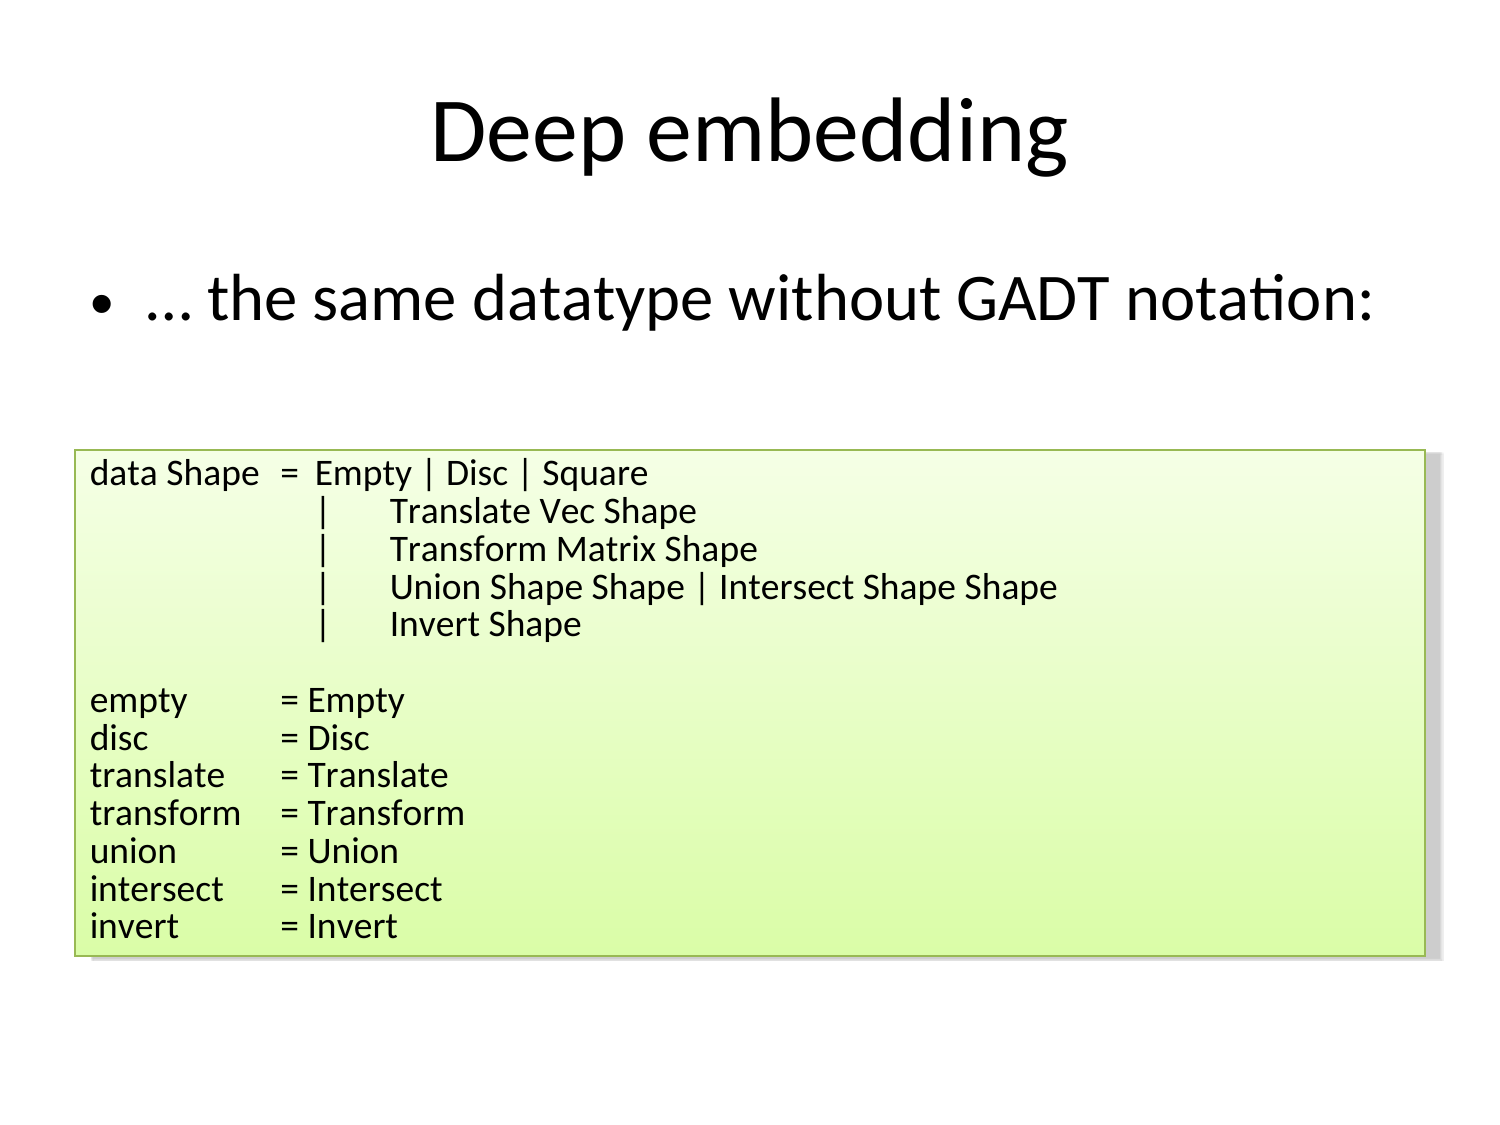

# Deep embedding
… the same datatype without GADT notation:
data Shape	= 	Empty | Disc | Square
	 |	Translate Vec Shape
	 |	Transform Matrix Shape
	 |	Union Shape Shape | Intersect Shape Shape
	 |	Invert Shape
empty	= Empty
disc	= Disc
translate	= Translate
transform	= Transform
union	= Union
intersect	= Intersect
invert	= Invert